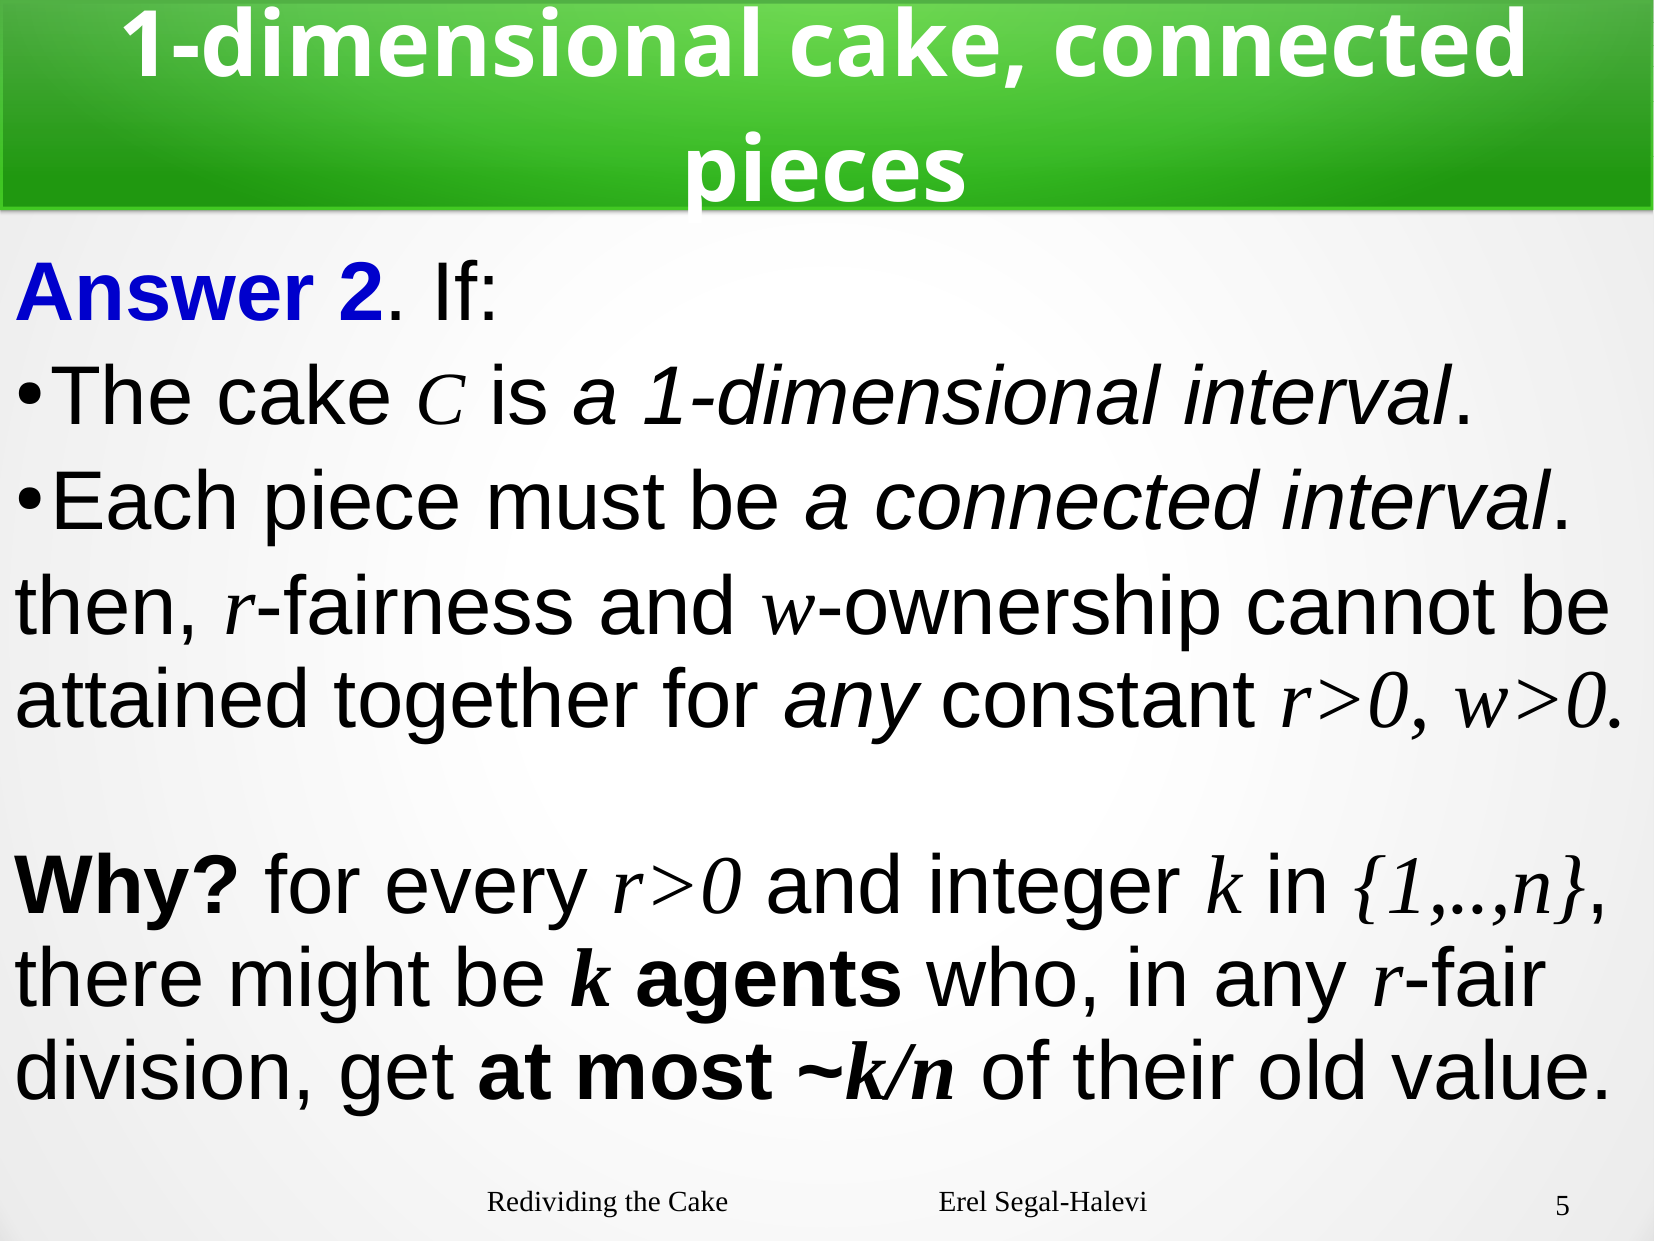

# 1-dimensional cake, connected pieces
Answer 2. If:
The cake C is a 1-dimensional interval.
Each piece must be a connected interval.
then, r-fairness and w-ownership cannot be attained together for any constant r>0, w>0.
Why? for every r>0 and integer k in {1,..,n}, there might be k agents who, in any r-fair division, get at most ~k/n of their old value.
Redividing the Cake Erel Segal-Halevi
5